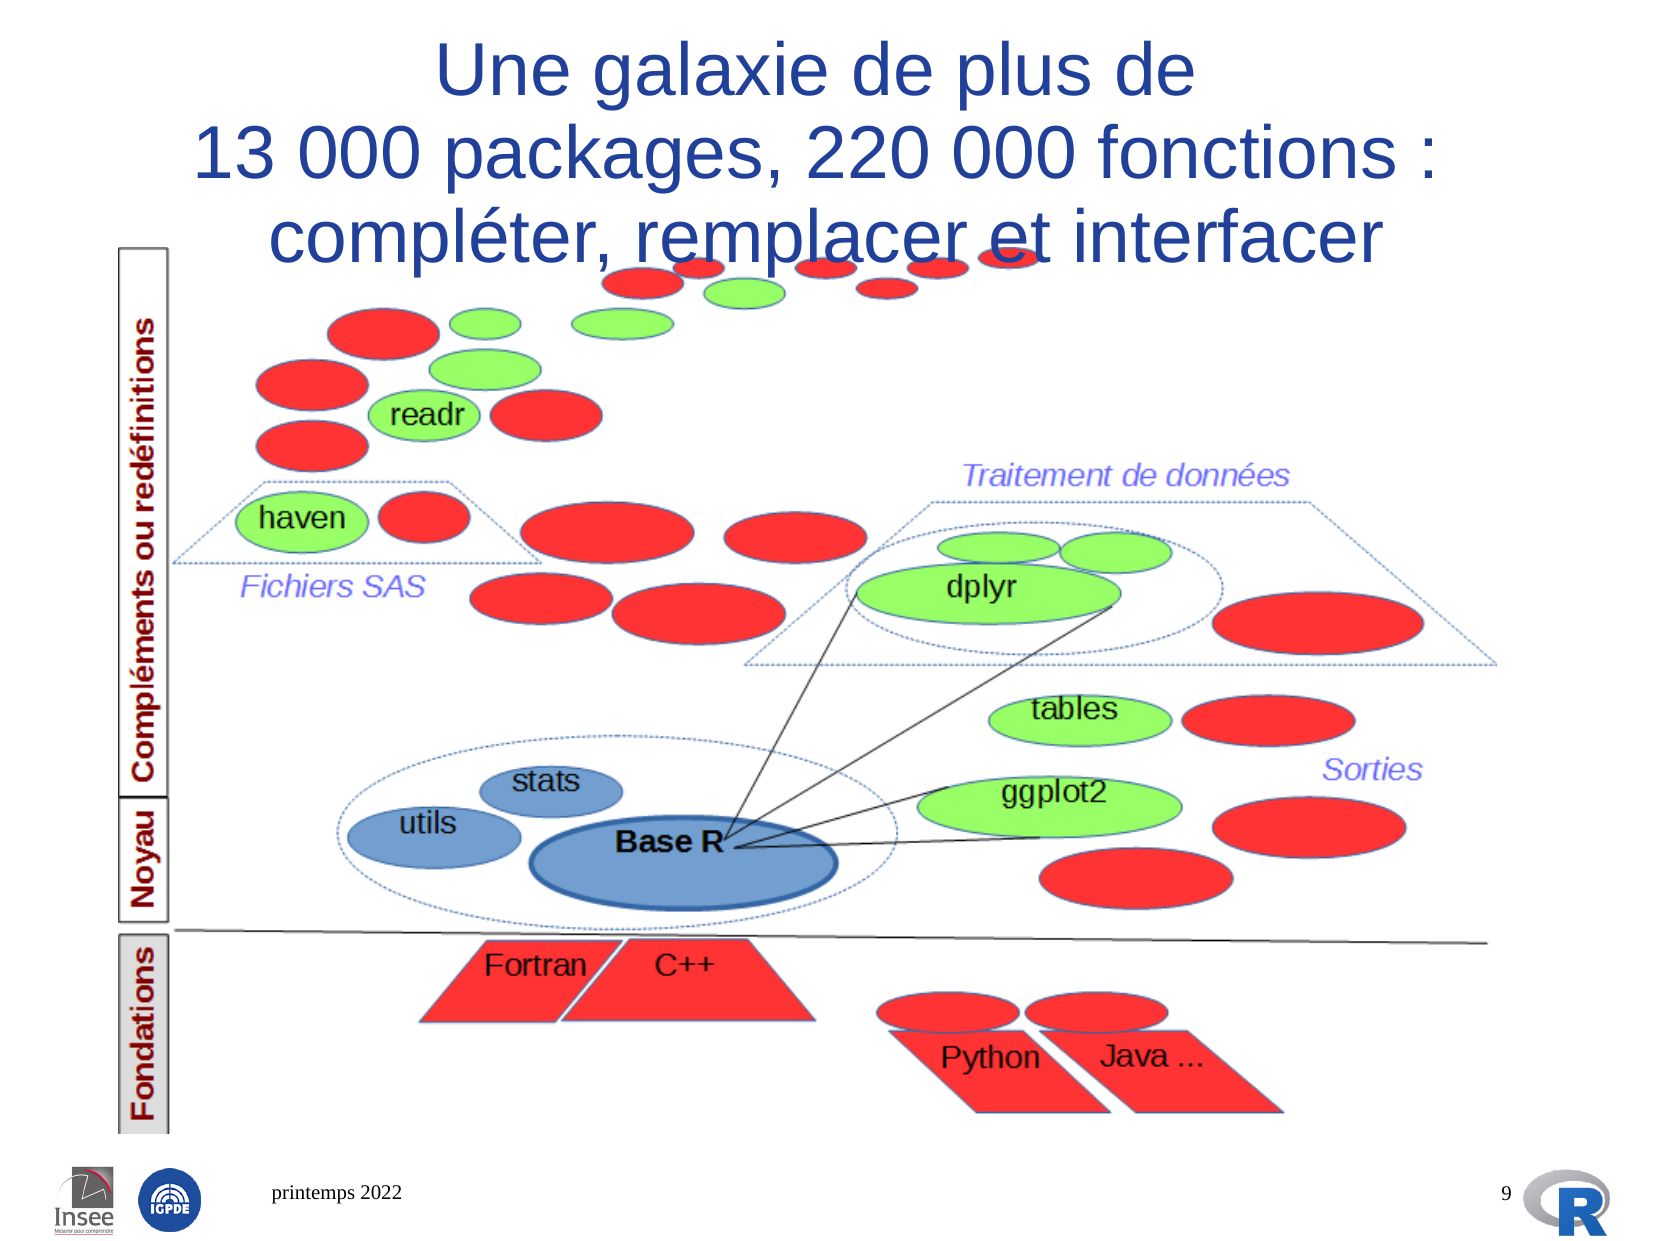

# Une galaxie de plus de 13 000 packages, 220 000 fonctions : compléter, remplacer et interfacer
printemps 2022
9